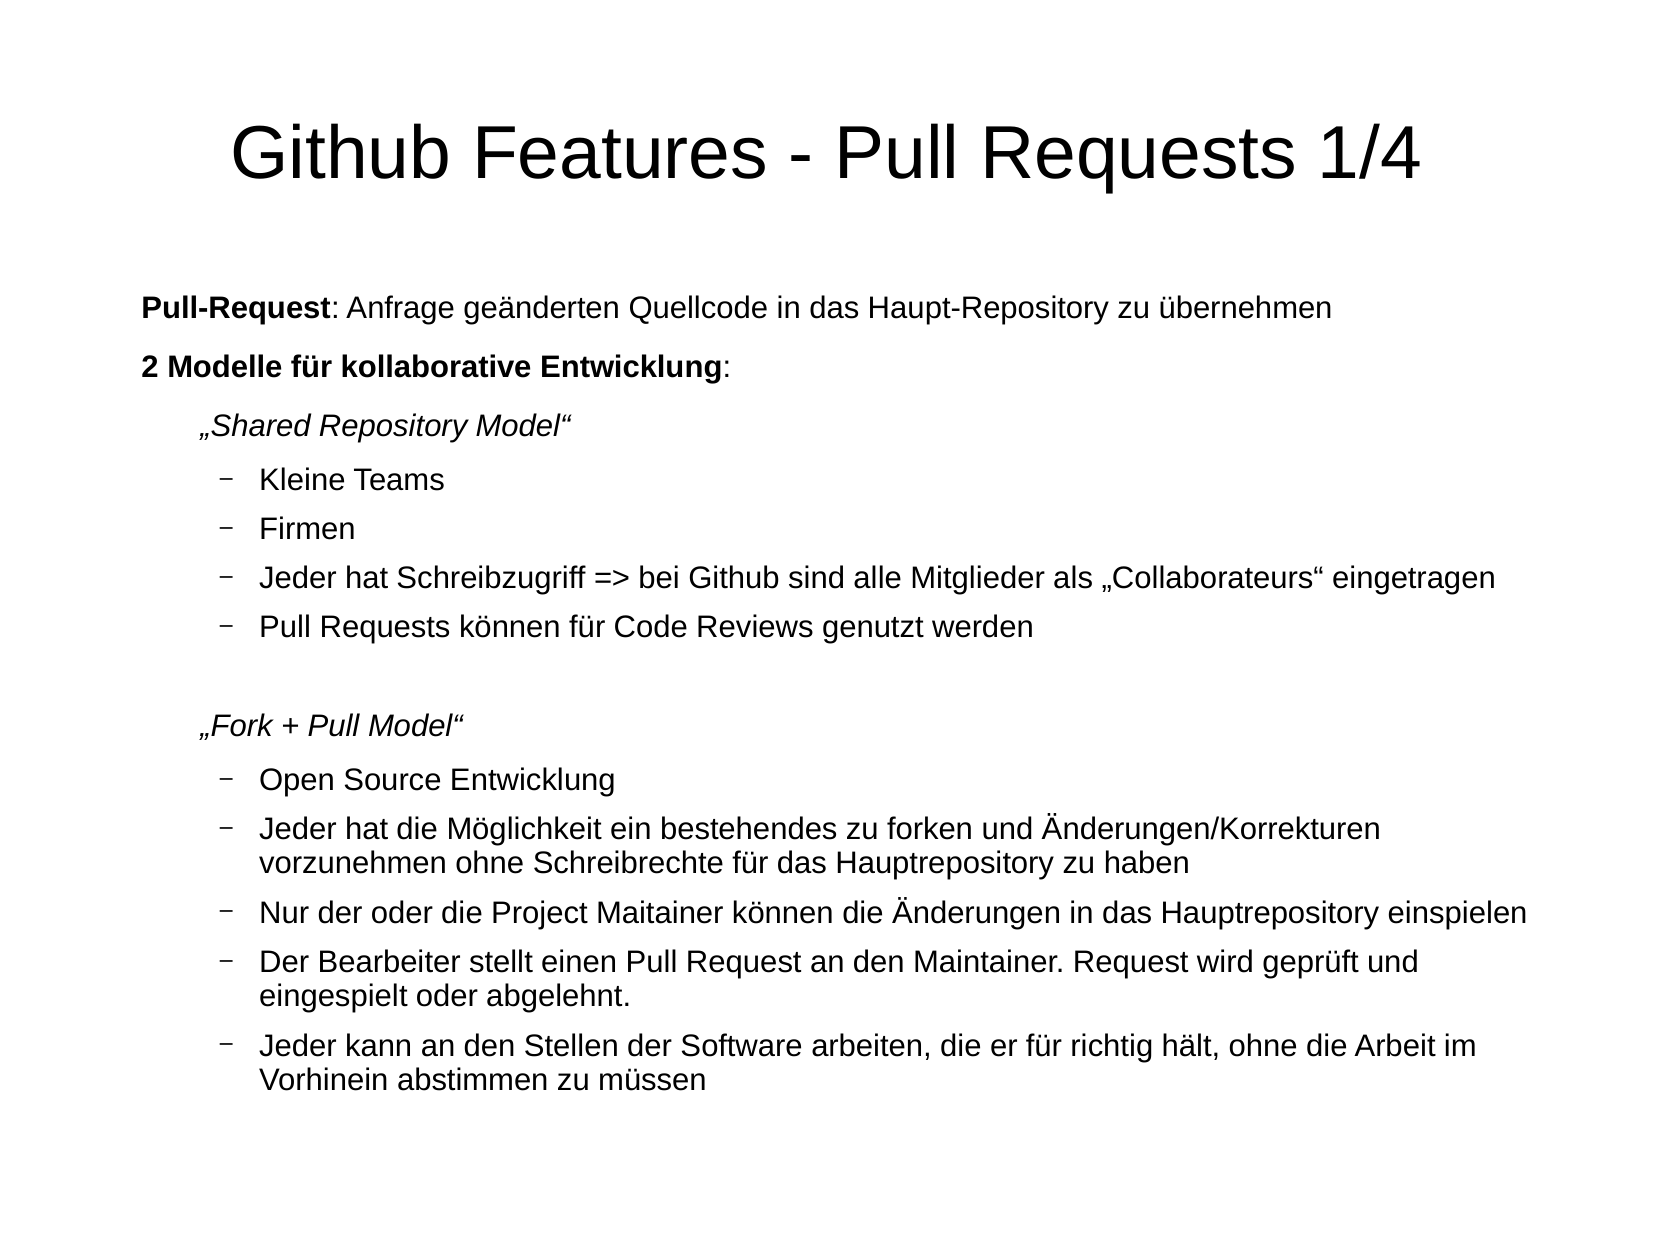

# Github Features - Pull Requests 1/4
Pull-Request: Anfrage geänderten Quellcode in das Haupt-Repository zu übernehmen
2 Modelle für kollaborative Entwicklung:
„Shared Repository Model“
Kleine Teams
Firmen
Jeder hat Schreibzugriff => bei Github sind alle Mitglieder als „Collaborateurs“ eingetragen
Pull Requests können für Code Reviews genutzt werden
„Fork + Pull Model“
Open Source Entwicklung
Jeder hat die Möglichkeit ein bestehendes zu forken und Änderungen/Korrekturen vorzunehmen ohne Schreibrechte für das Hauptrepository zu haben
Nur der oder die Project Maitainer können die Änderungen in das Hauptrepository einspielen
Der Bearbeiter stellt einen Pull Request an den Maintainer. Request wird geprüft und eingespielt oder abgelehnt.
Jeder kann an den Stellen der Software arbeiten, die er für richtig hält, ohne die Arbeit im Vorhinein abstimmen zu müssen